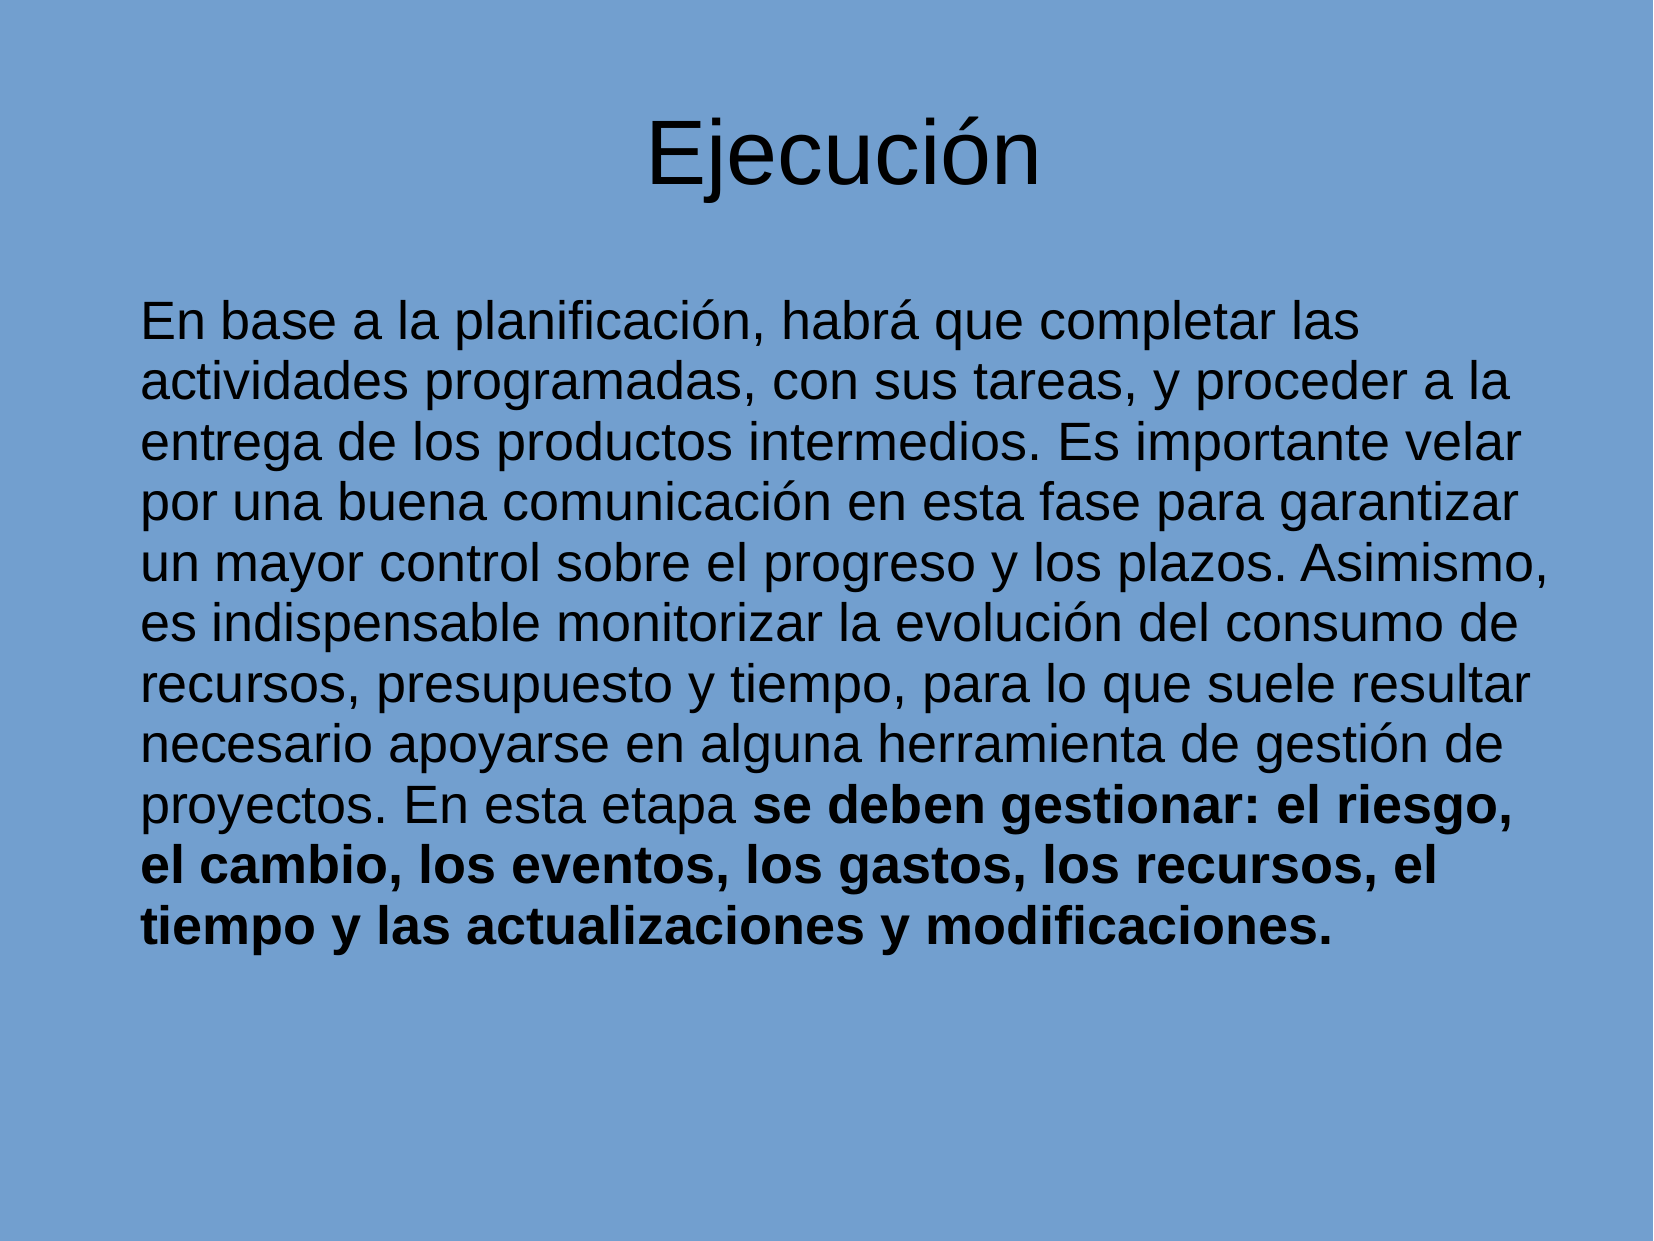

# Ejecución
En base a la planificación, habrá que completar las actividades programadas, con sus tareas, y proceder a la entrega de los productos intermedios. Es importante velar por una buena comunicación en esta fase para garantizar un mayor control sobre el progreso y los plazos. Asimismo, es indispensable monitorizar la evolución del consumo de recursos, presupuesto y tiempo, para lo que suele resultar necesario apoyarse en alguna herramienta de gestión de proyectos. En esta etapa se deben gestionar: el riesgo, el cambio, los eventos, los gastos, los recursos, el tiempo y las actualizaciones y modificaciones.